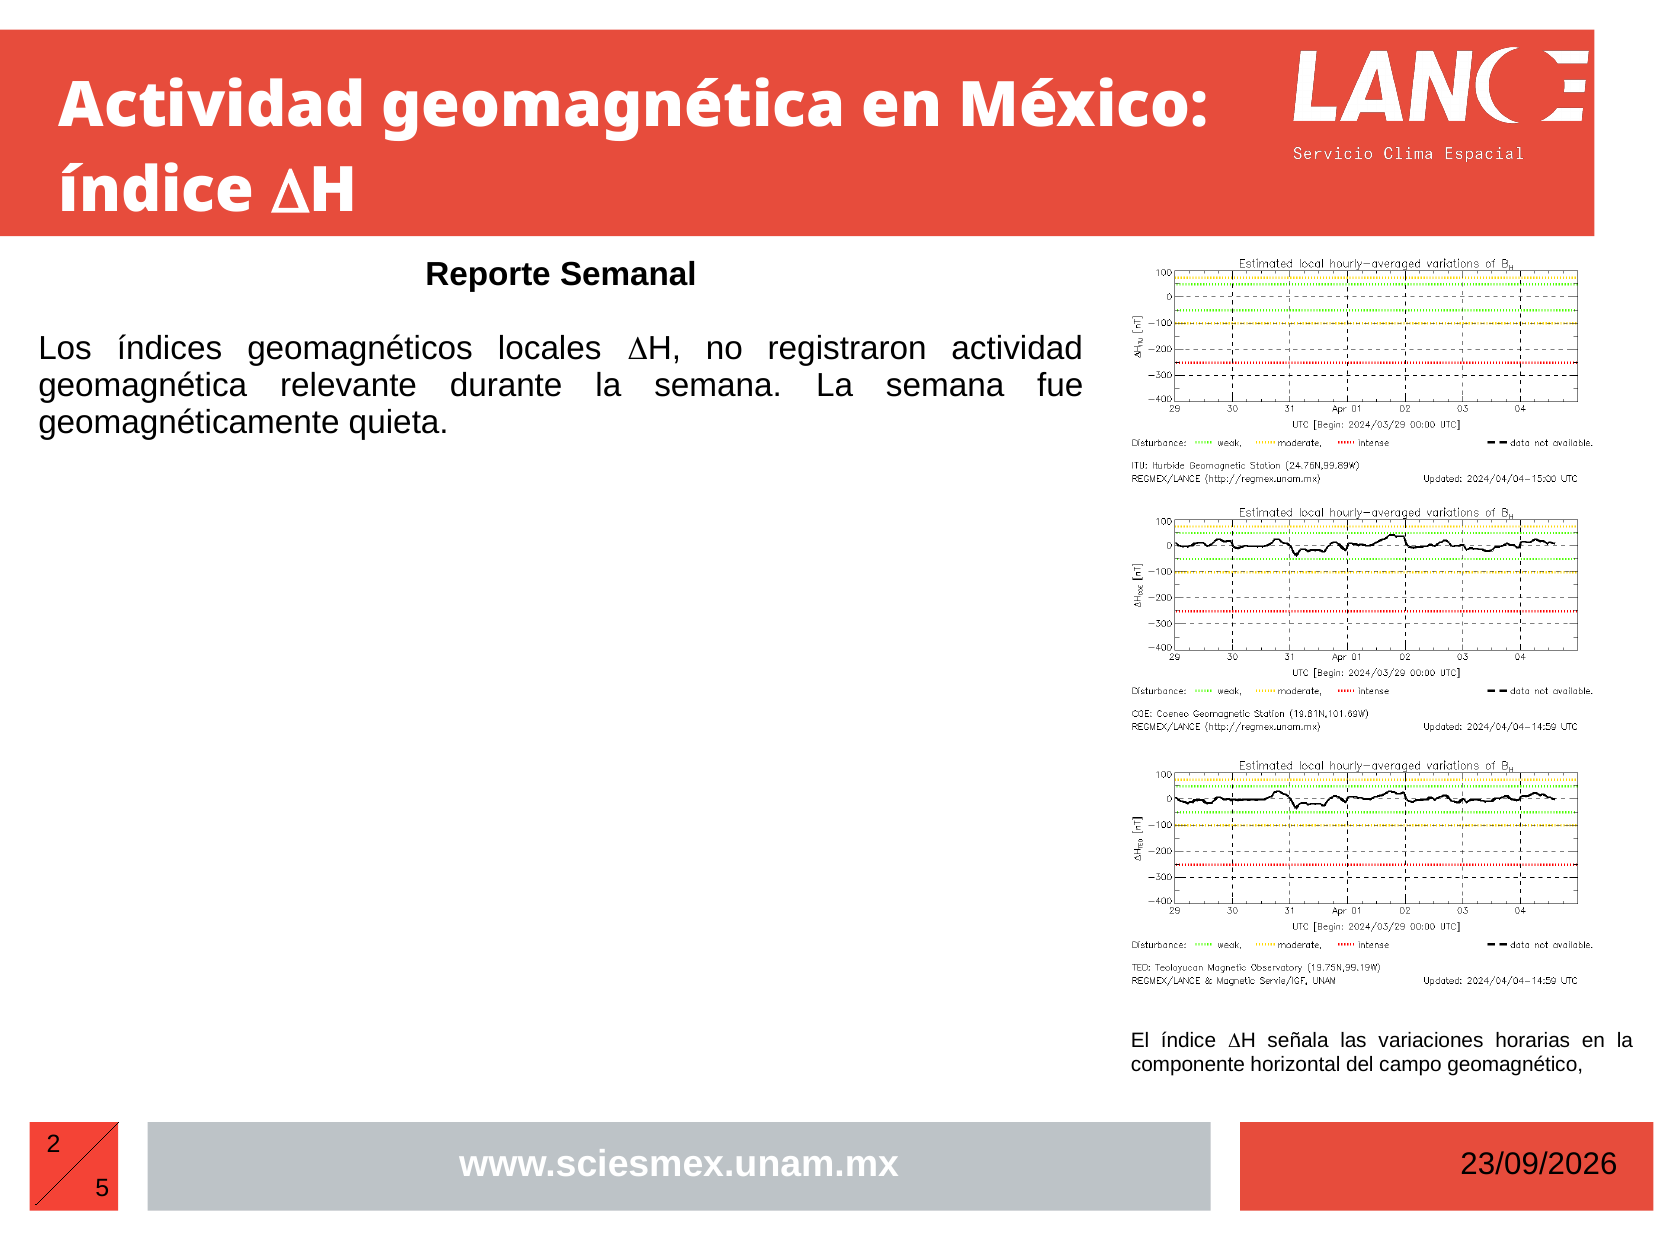

# Actividad geomagnética en México: índice DH
Reporte Semanal
Los índices geomagnéticos locales DH, no registraron actividad geomagnética relevante durante la semana. La semana fue geomagnéticamente quieta.
El índice DH señala las variaciones horarias en la componente horizontal del campo geomagnético,
www.sciesmex.unam.mx
5